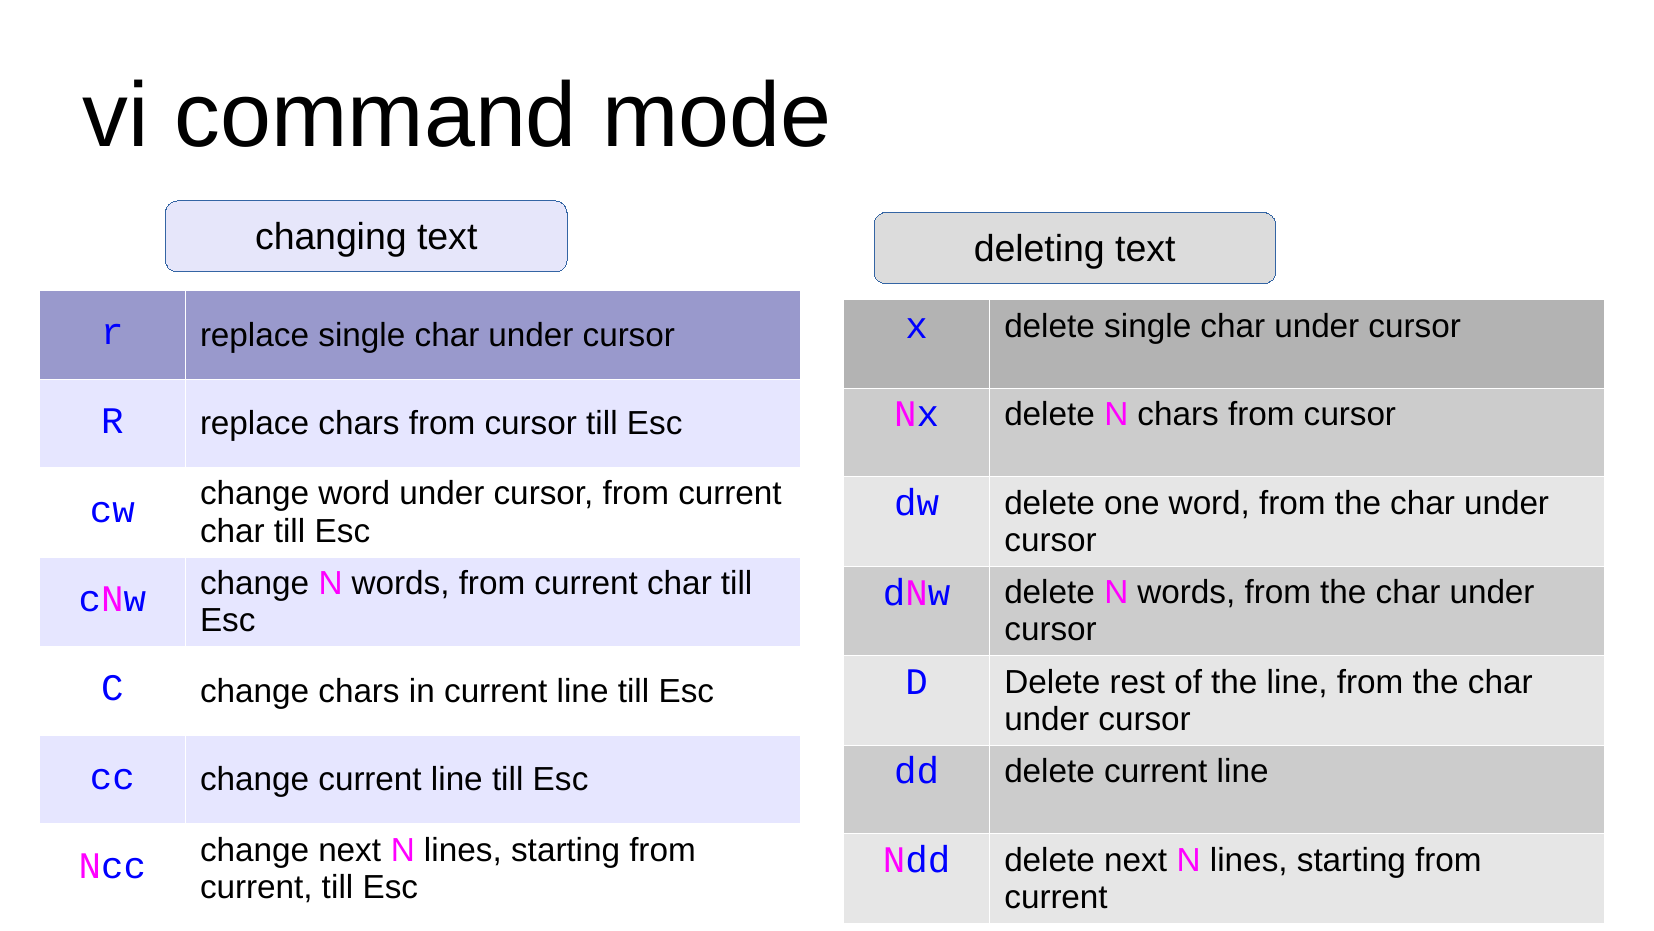

# vi command mode
changing text
deleting text
| r | replace single char under cursor |
| --- | --- |
| R | replace chars from cursor till Esc |
| cw | change word under cursor, from current char till Esc |
| cNw | change N words, from current char till Esc |
| C | change chars in current line till Esc |
| cc | change current line till Esc |
| Ncc | change next N lines, starting from current, till Esc |
| x | delete single char under cursor |
| --- | --- |
| Nx | delete N chars from cursor |
| dw | delete one word, from the char under cursor |
| dNw | delete N words, from the char under cursor |
| D | Delete rest of the line, from the char under cursor |
| dd | delete current line |
| Ndd | delete next N lines, starting from current |